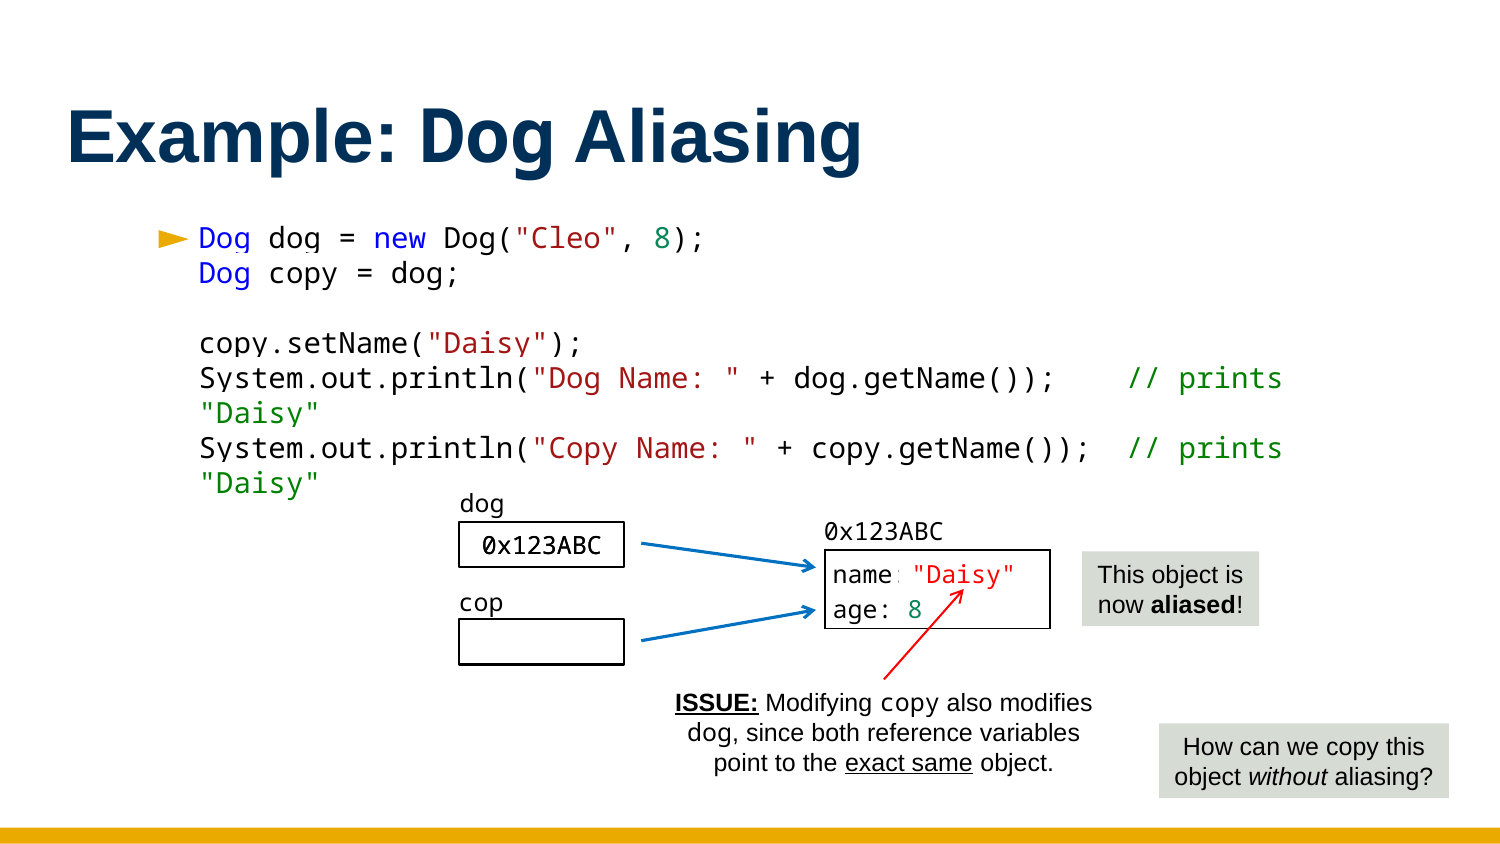

Example: Dog Aliasing
Dog dog = new Dog("Cleo", 8);
Dog copy = dog;
copy.setName("Daisy");
System.out.println("Dog Name: " + dog.getName()); // prints "Daisy"
System.out.println("Copy Name: " + copy.getName()); // prints "Daisy"
dog
0x123ABC
0x123ABC
0x123ABC
| name: "Cleo" age: 8 |
| --- |
This object is now aliased!
"Daisy"
copy
ISSUE: Modifying copy also modifies dog, since both reference variables point to the exact same object.
How can we copy this object without aliasing?